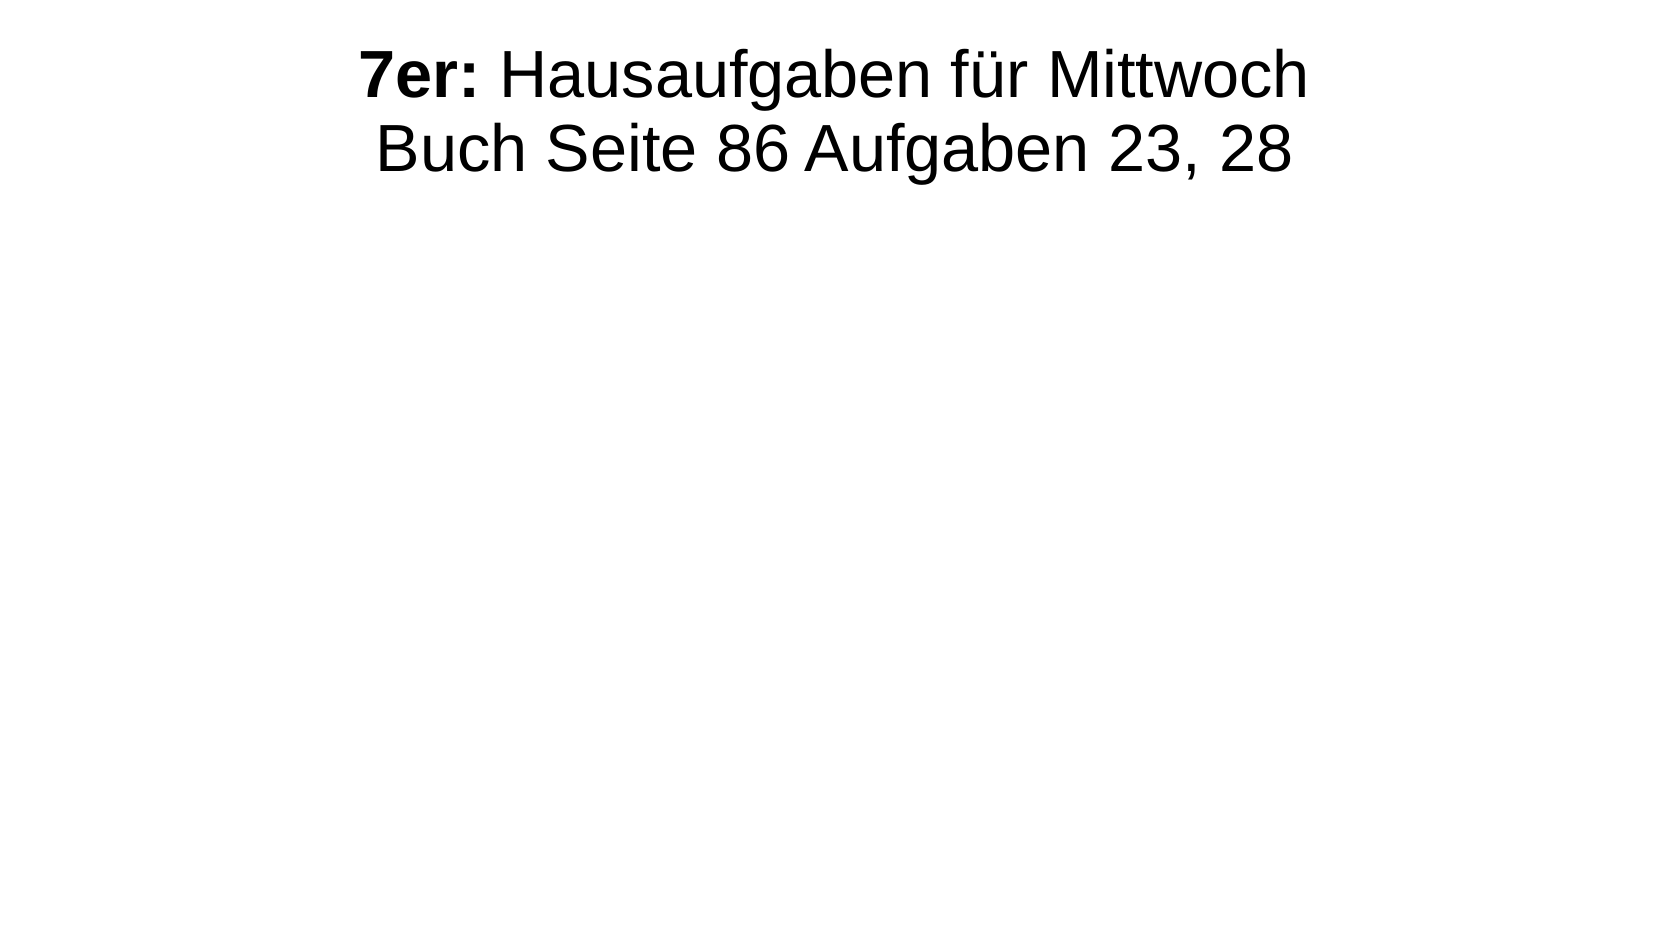

# 7er: Hausaufgaben für Mittwoch
Buch Seite 86 Aufgaben 23, 28